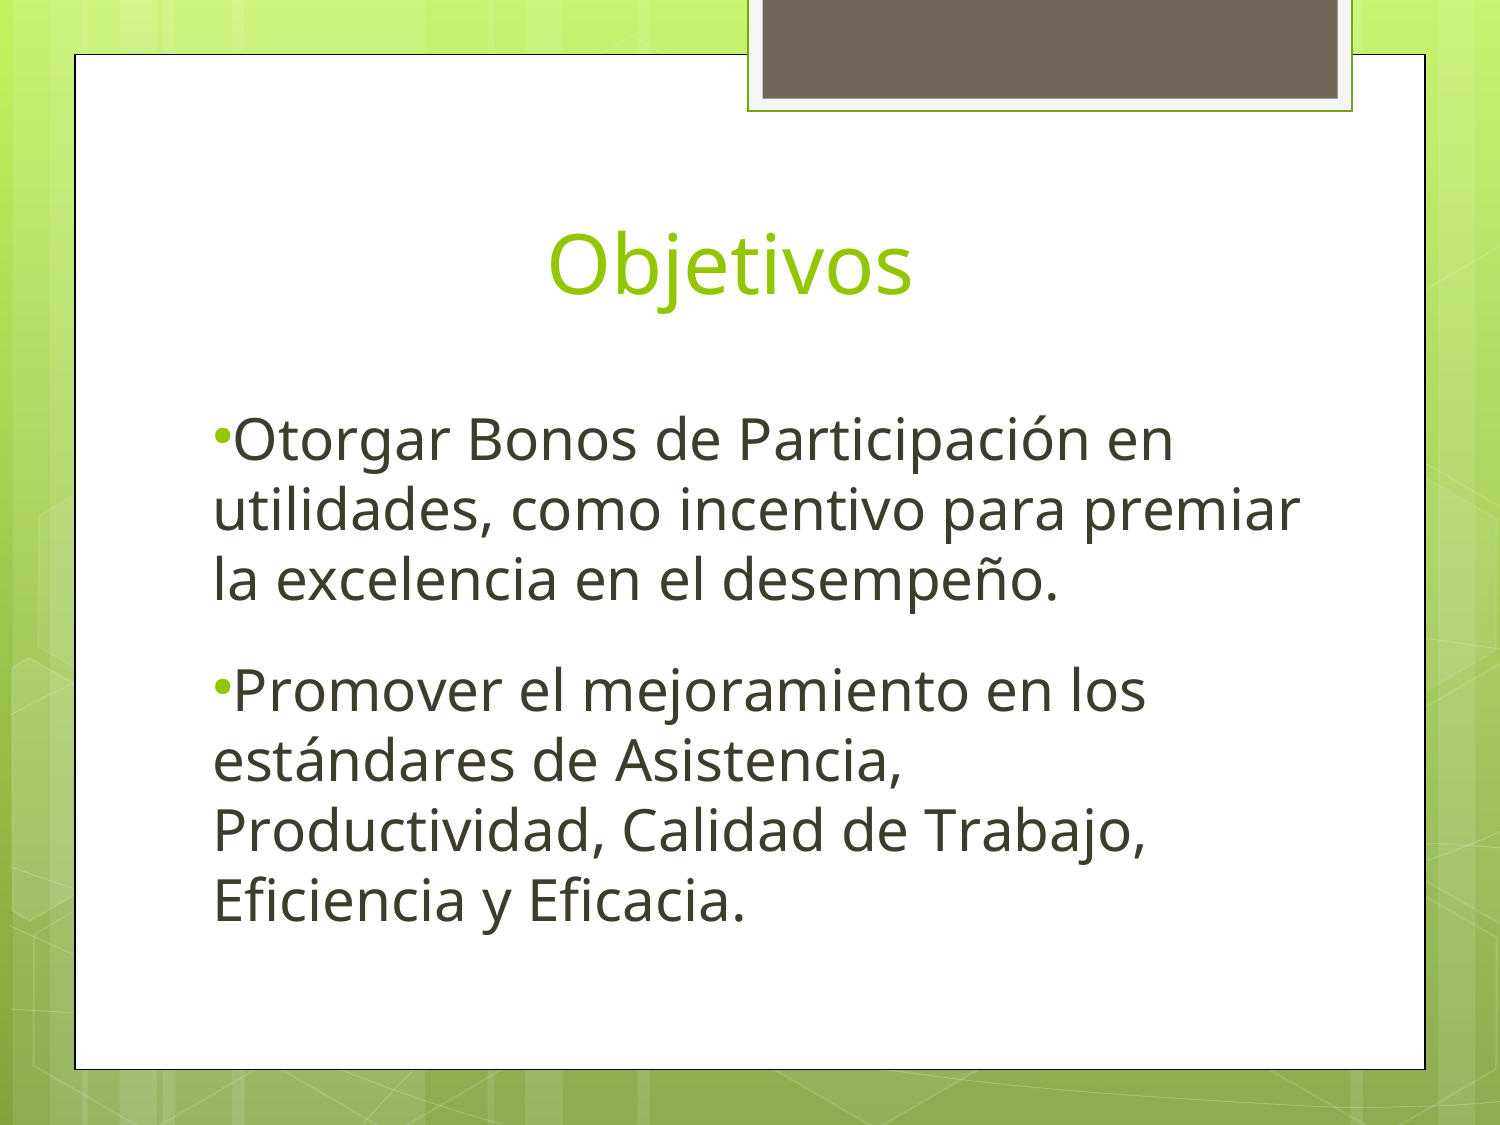

# Objetivos
Otorgar Bonos de Participación en utilidades, como incentivo para premiar la excelencia en el desempeño.
Promover el mejoramiento en los estándares de Asistencia, Productividad, Calidad de Trabajo, Eficiencia y Eficacia.